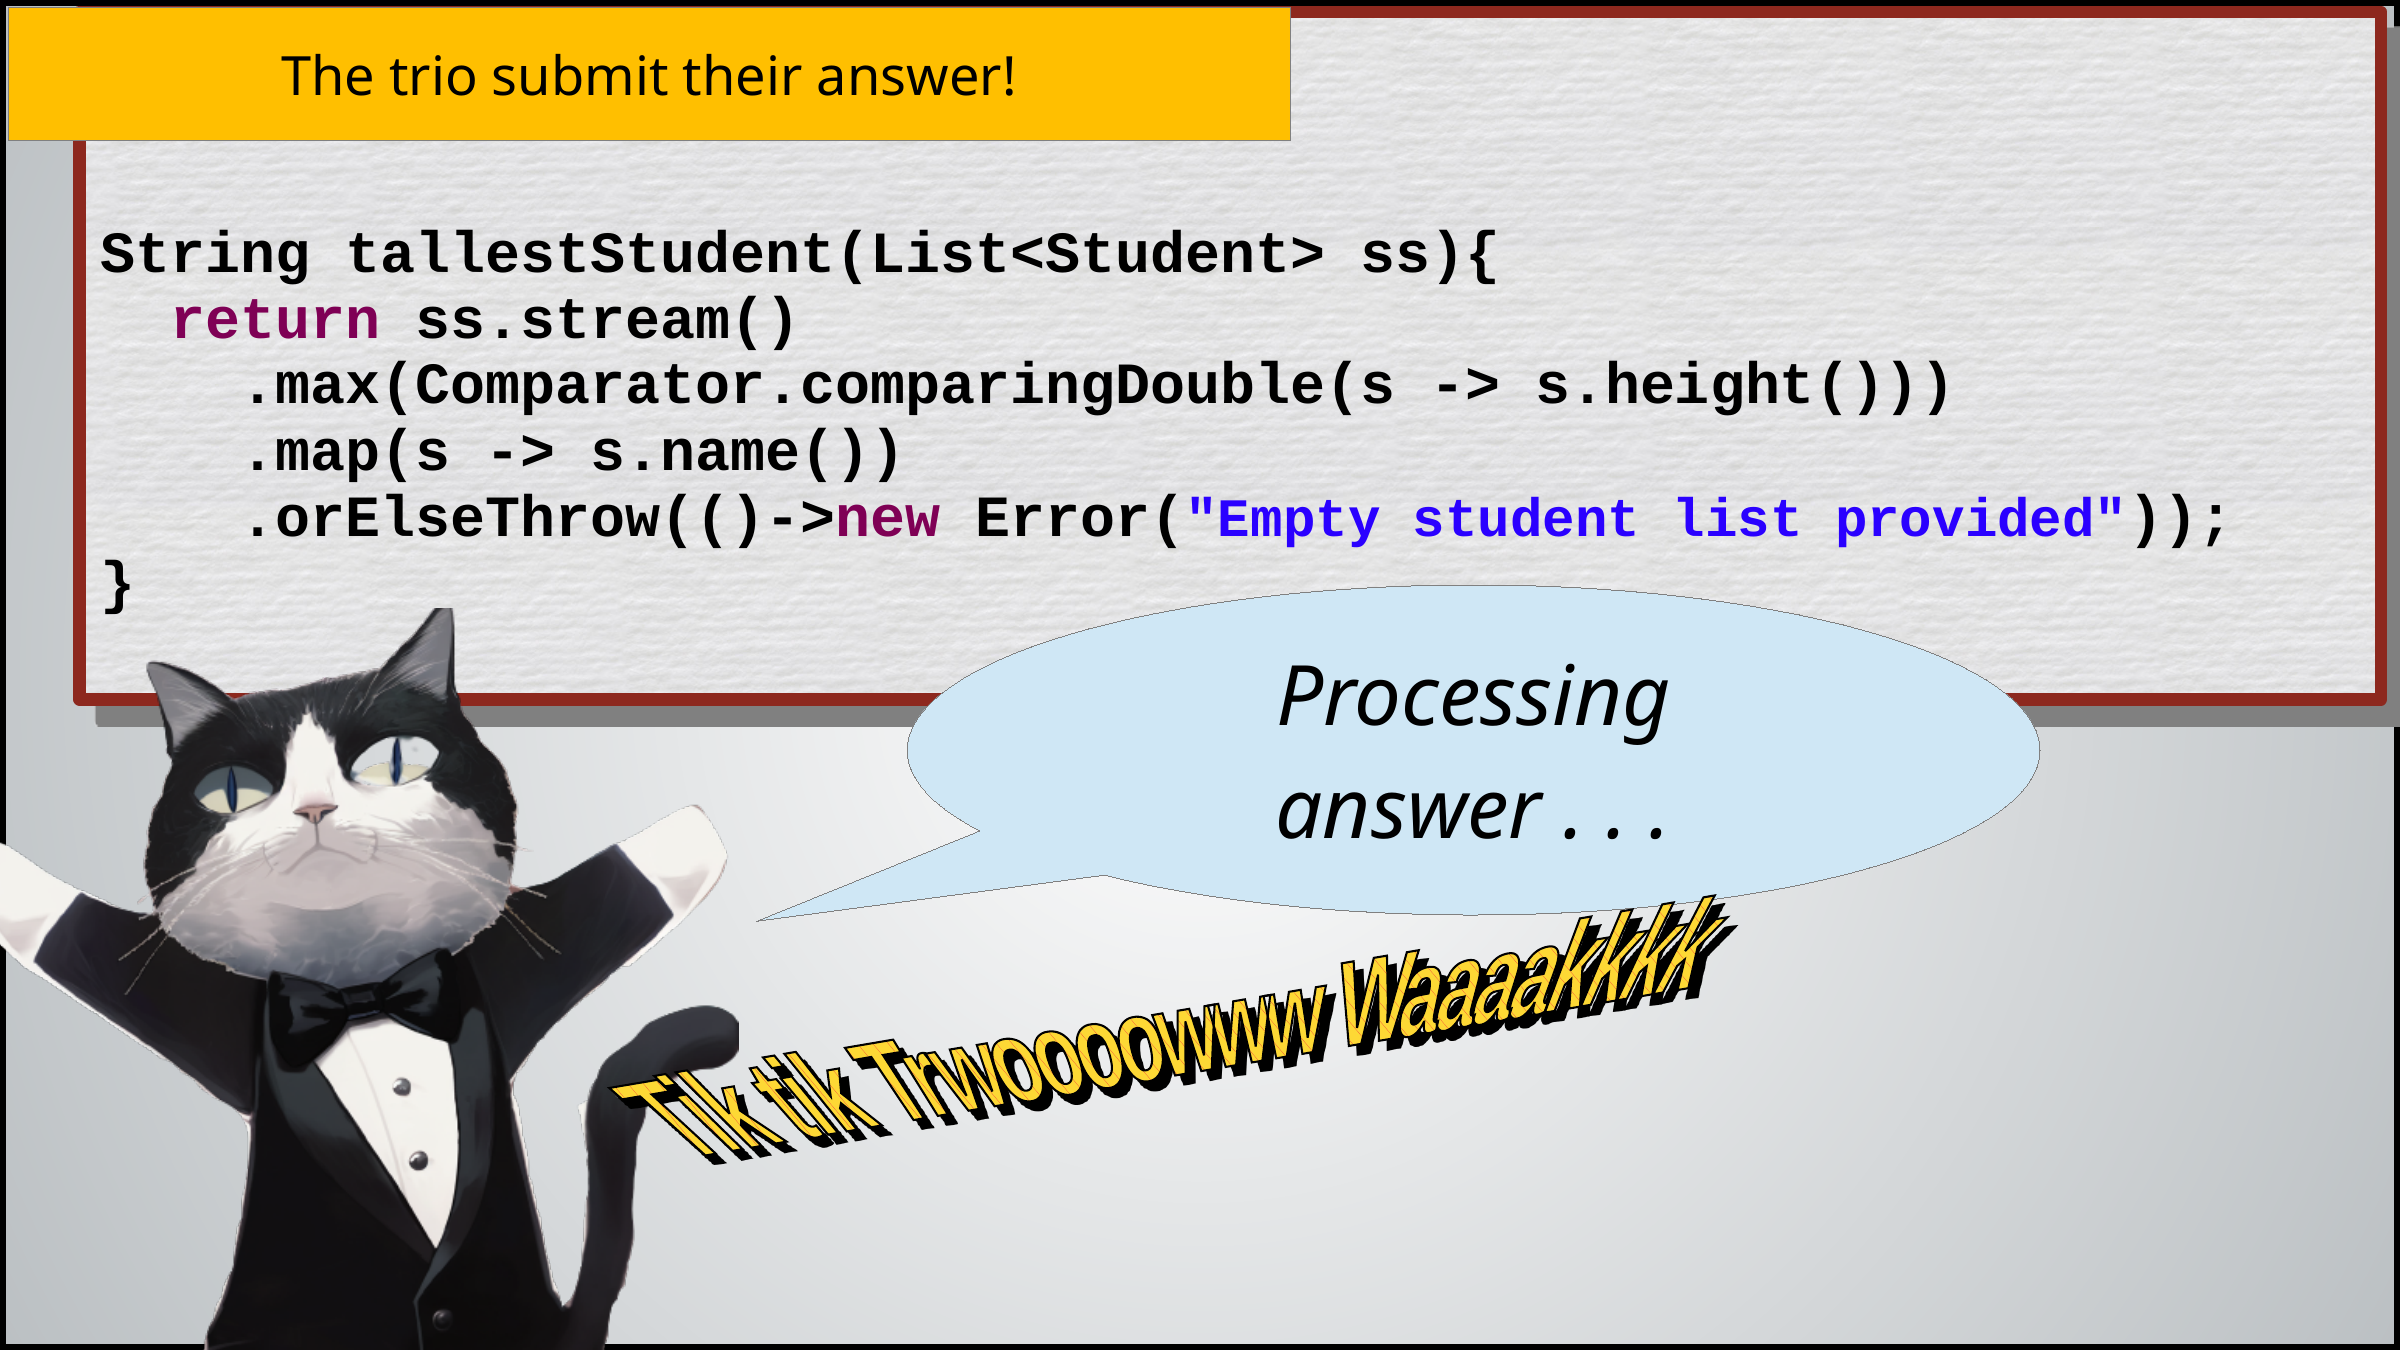

Urrii eeerr urriii aaah
The trio submit their answer!
String tallestStudent(List<Student> ss){
 return ss.stream()
 .max(Comparator.comparingDouble(s -> s.height()))
 .map(s -> s.name())
 .orElseThrow(()->new Error("Empty student list provided"));
}
Processing answer . . .
Tik tik Trwoooowww Waaaakkkk